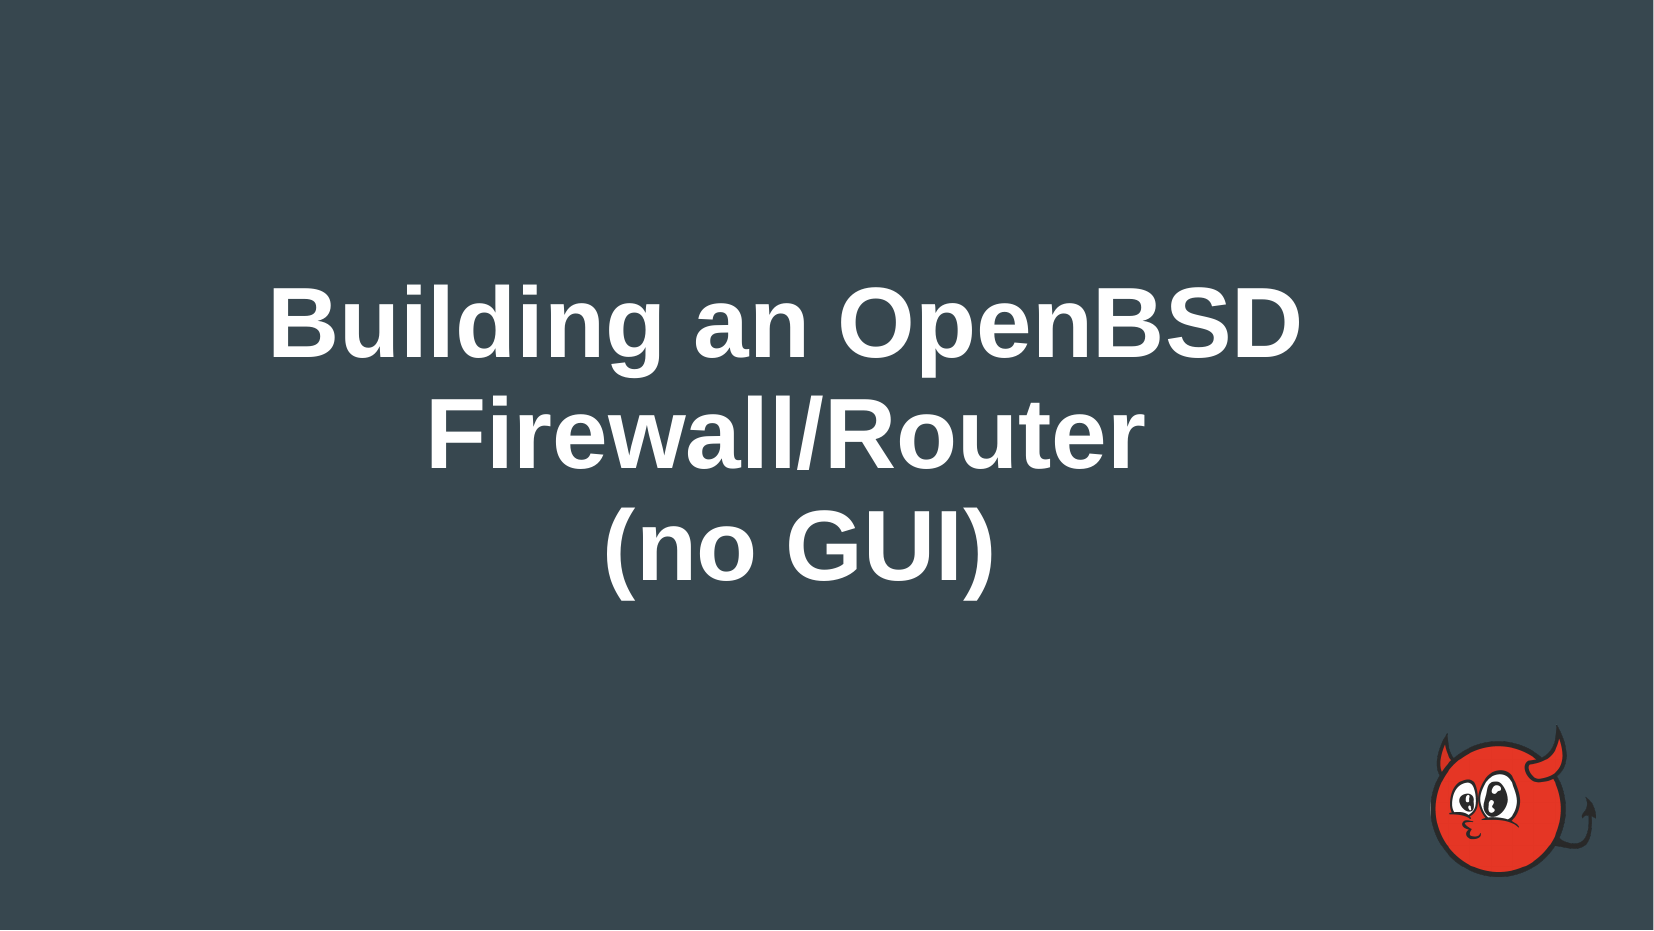

# Building an OpenBSD Firewall/Router (no GUI)